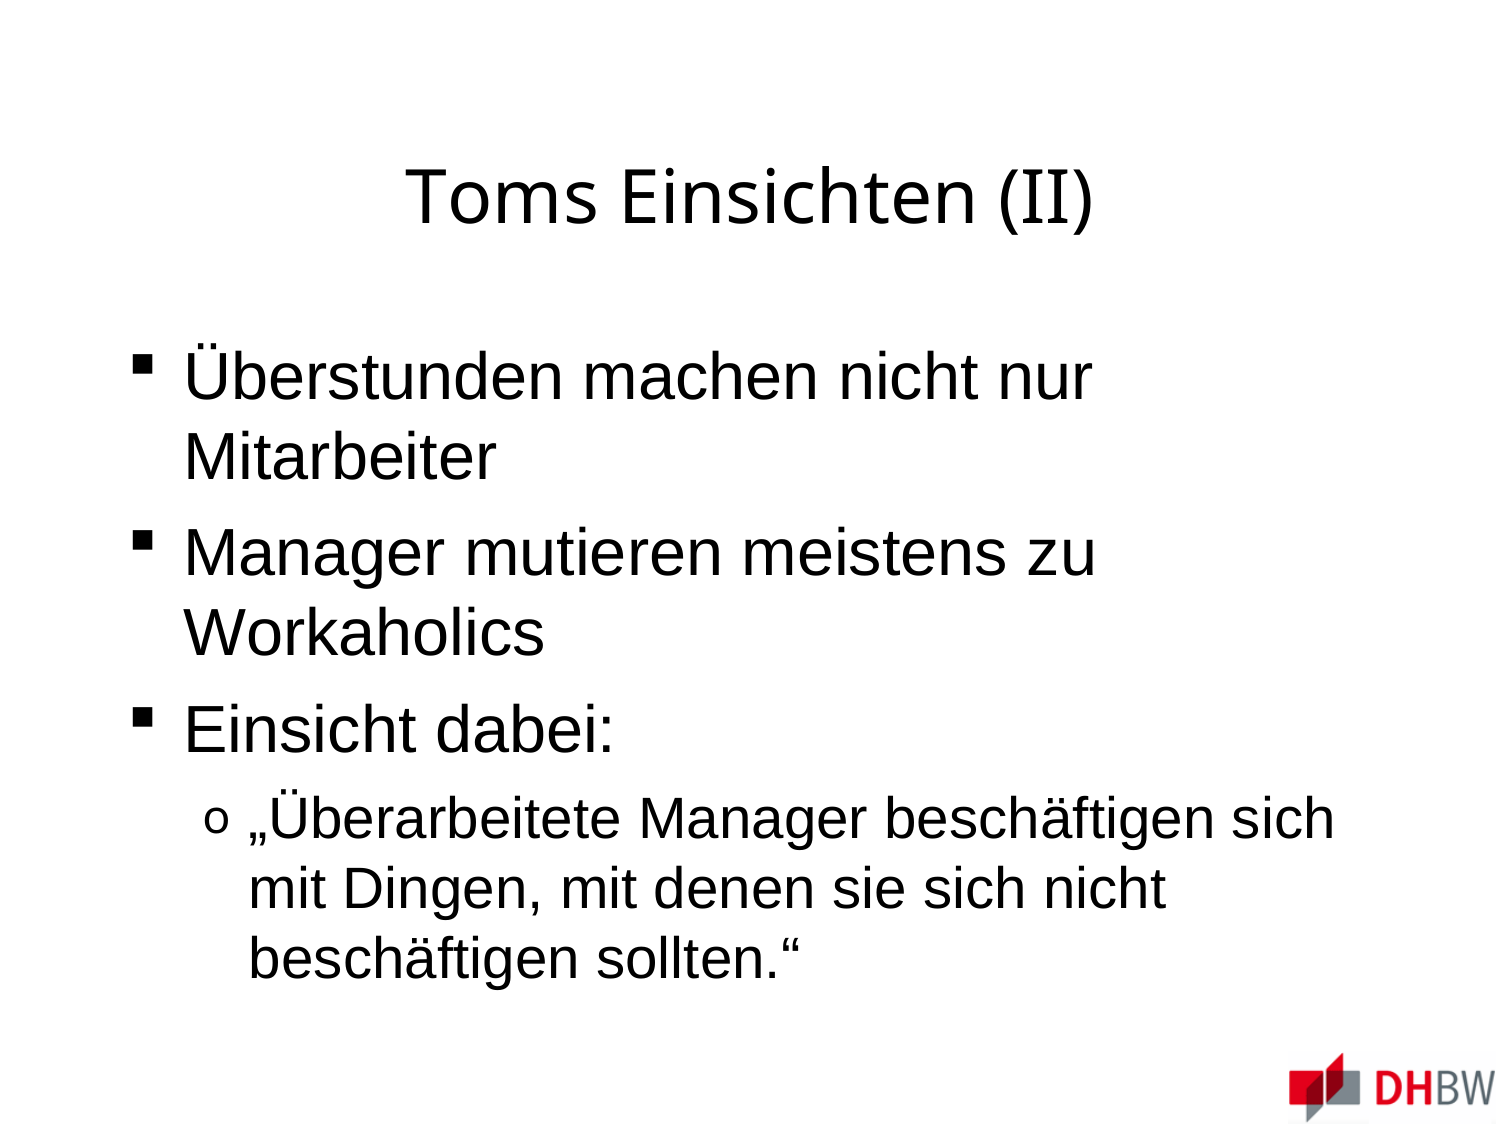

# Toms Einsichten (II)
Überstunden machen nicht nur Mitarbeiter
Manager mutieren meistens zu Workaholics
Einsicht dabei:
„Überarbeitete Manager beschäftigen sich mit Dingen, mit denen sie sich nicht beschäftigen sollten.“